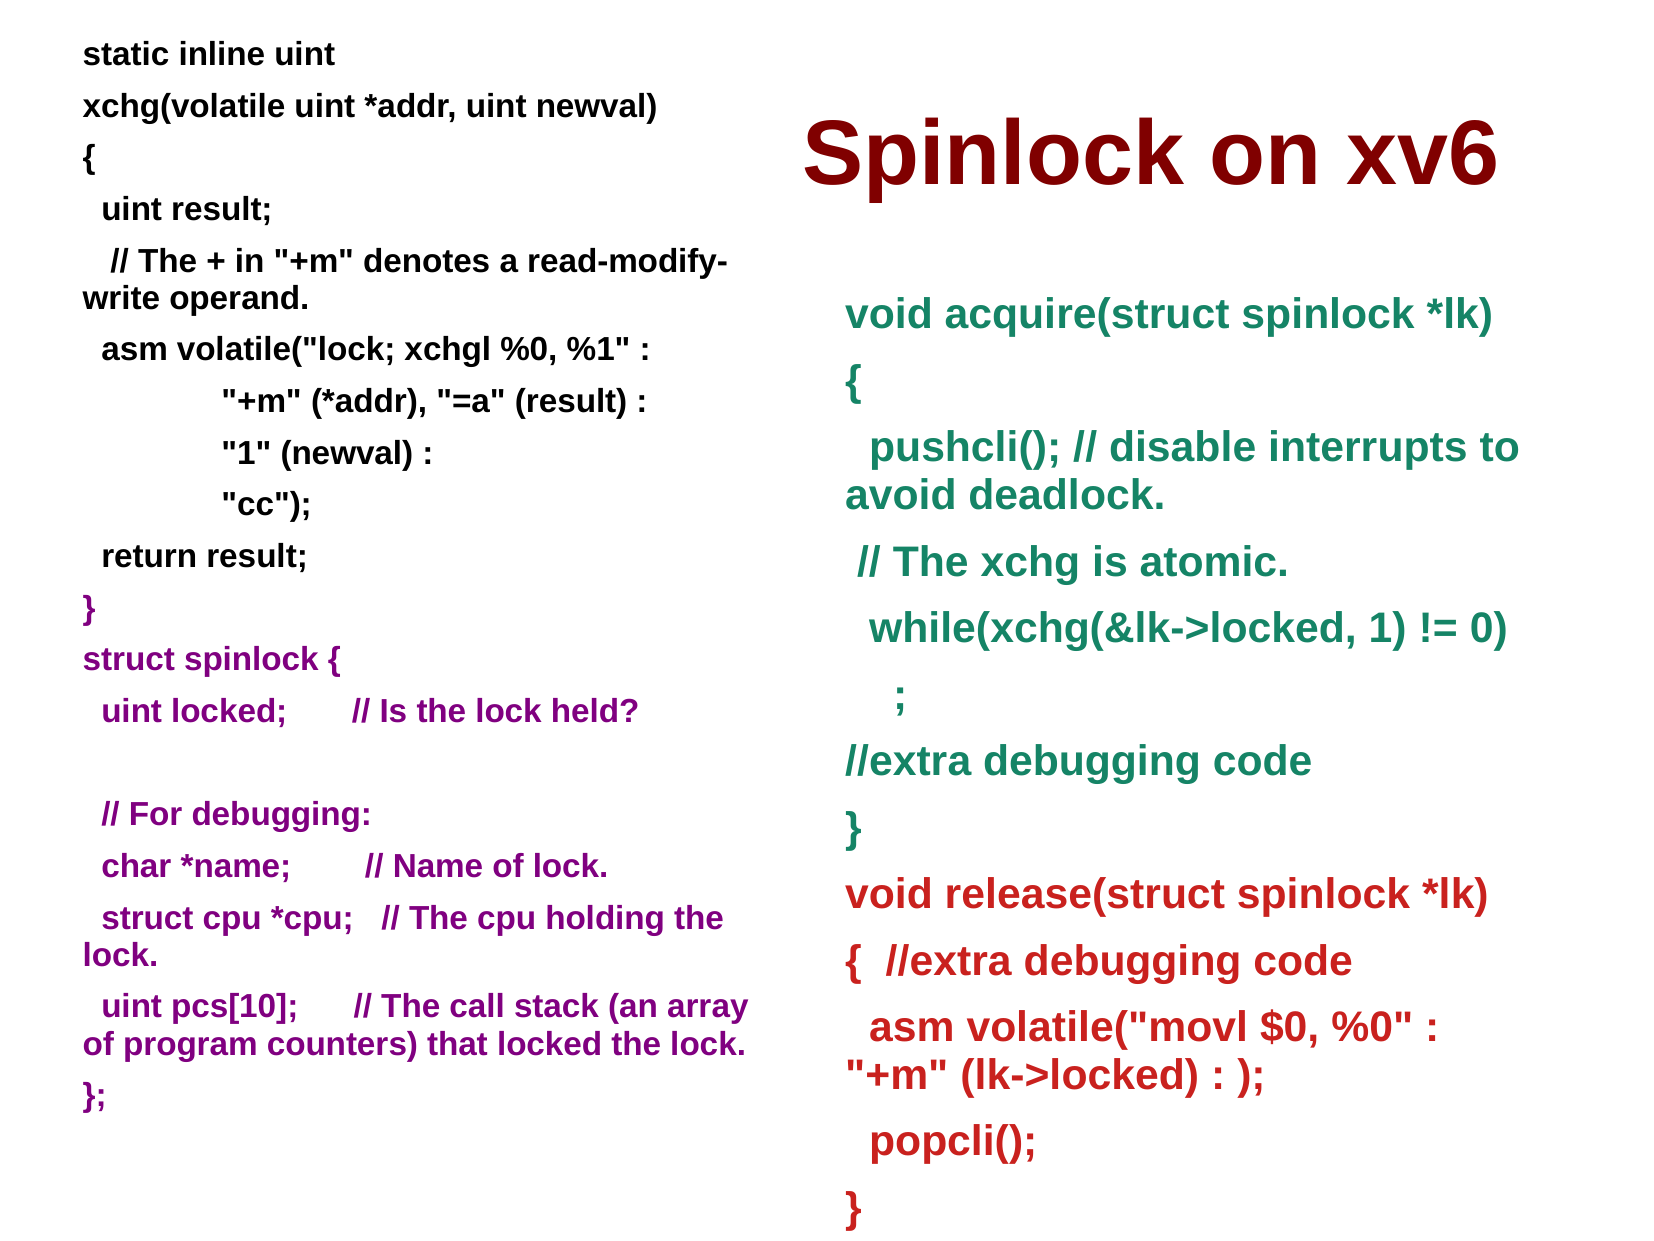

# Spinlock on xv6
static inline uint
xchg(volatile uint *addr, uint newval)
{
 uint result;
 // The + in "+m" denotes a read-modify-write operand.
 asm volatile("lock; xchgl %0, %1" :
 "+m" (*addr), "=a" (result) :
 "1" (newval) :
 "cc");
 return result;
}
struct spinlock {
 uint locked; // Is the lock held?
 // For debugging:
 char *name; // Name of lock.
 struct cpu *cpu; // The cpu holding the lock.
 uint pcs[10]; // The call stack (an array of program counters) that locked the lock.
};
void acquire(struct spinlock *lk)
{
 pushcli(); // disable interrupts to avoid deadlock.
 // The xchg is atomic.
 while(xchg(&lk->locked, 1) != 0)
 ;
//extra debugging code
}
void release(struct spinlock *lk)
{ //extra debugging code
 asm volatile("movl $0, %0" : "+m" (lk->locked) : );
 popcli();
}